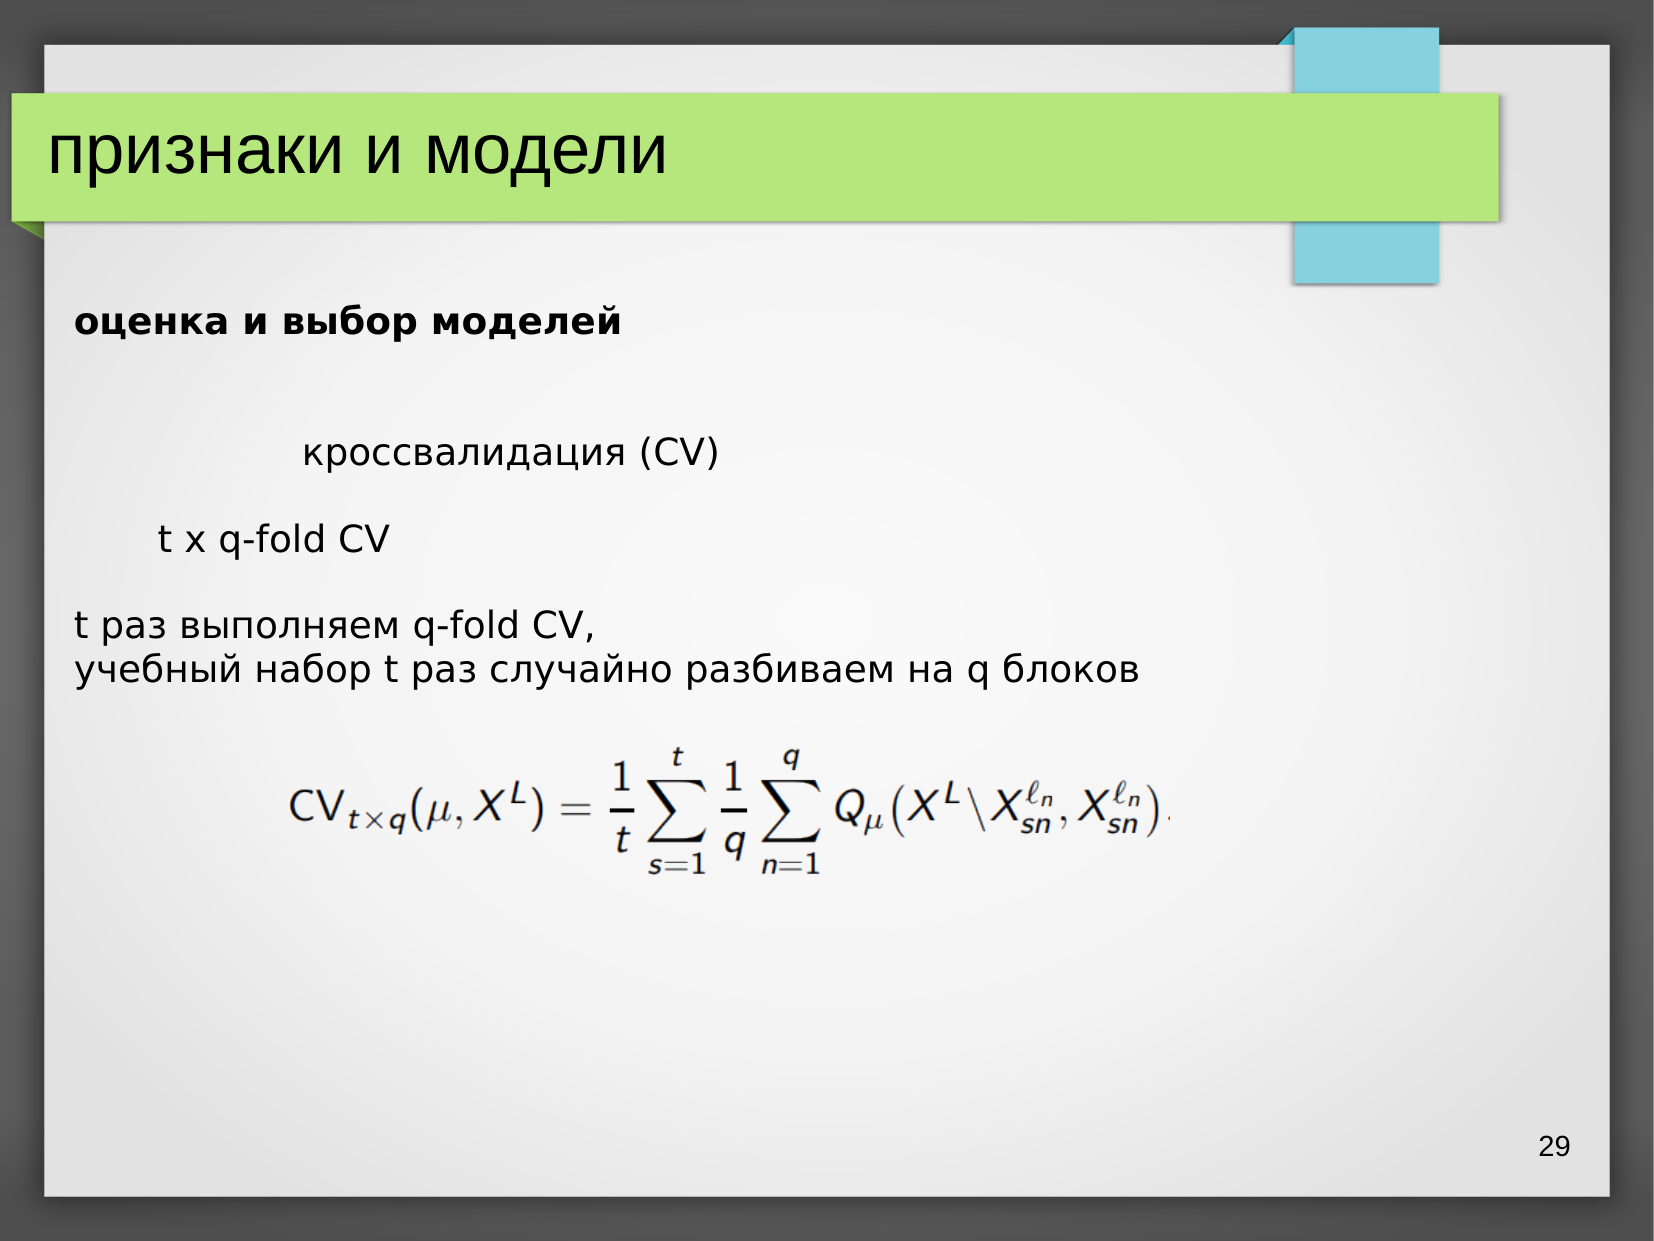

# признаки и модели
оценка и выбор моделей
 кроссвалидация (CV)
 t x q-fold CV
t раз выполняем q-fold CV,
учебный набор t раз случайно разбиваем на q блоков
29